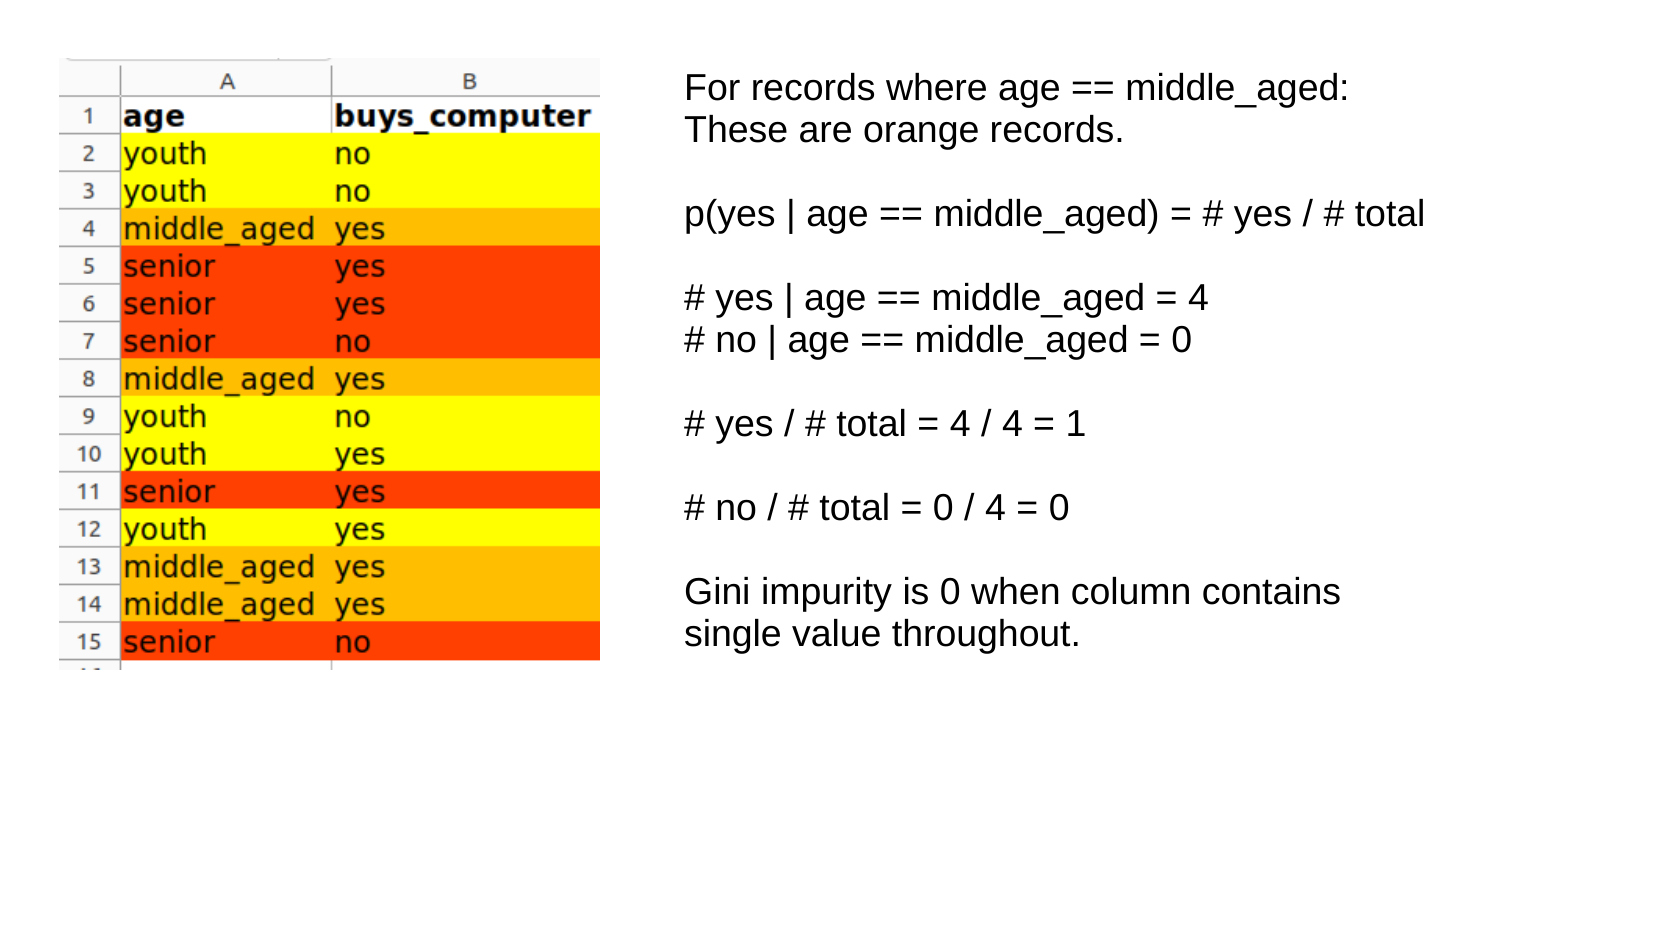

For records where age == middle_aged:
These are orange records.
p(yes | age == middle_aged) = # yes / # total
# yes | age == middle_aged = 4
# no | age == middle_aged = 0
# yes / # total = 4 / 4 = 1
# no / # total = 0 / 4 = 0
Gini impurity is 0 when column contains single value throughout.